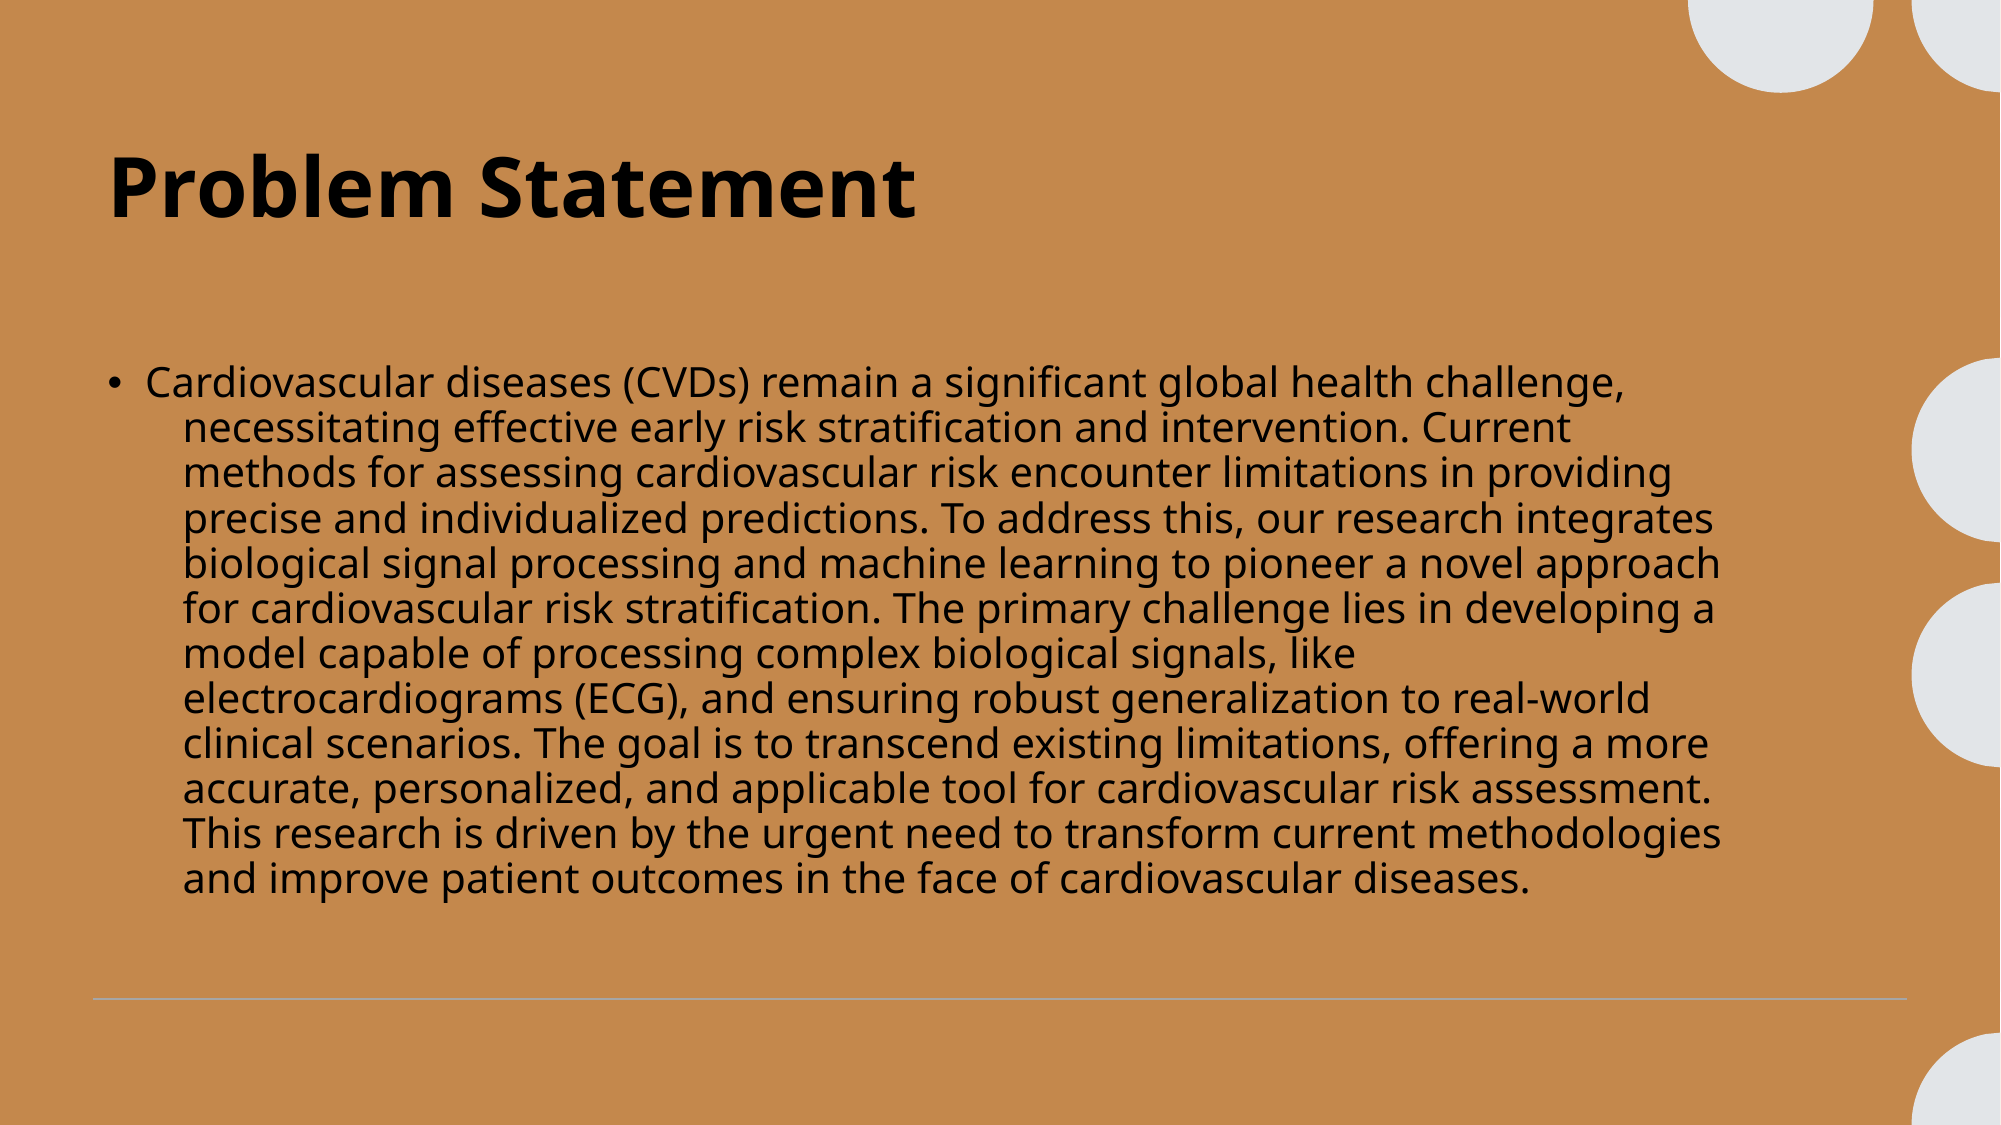

# Problem Statement
Cardiovascular diseases (CVDs) remain a significant global health challenge, necessitating effective early risk stratification and intervention. Current methods for assessing cardiovascular risk encounter limitations in providing precise and individualized predictions. To address this, our research integrates biological signal processing and machine learning to pioneer a novel approach for cardiovascular risk stratification. The primary challenge lies in developing a model capable of processing complex biological signals, like electrocardiograms (ECG), and ensuring robust generalization to real-world clinical scenarios. The goal is to transcend existing limitations, offering a more accurate, personalized, and applicable tool for cardiovascular risk assessment. This research is driven by the urgent need to transform current methodologies and improve patient outcomes in the face of cardiovascular diseases.